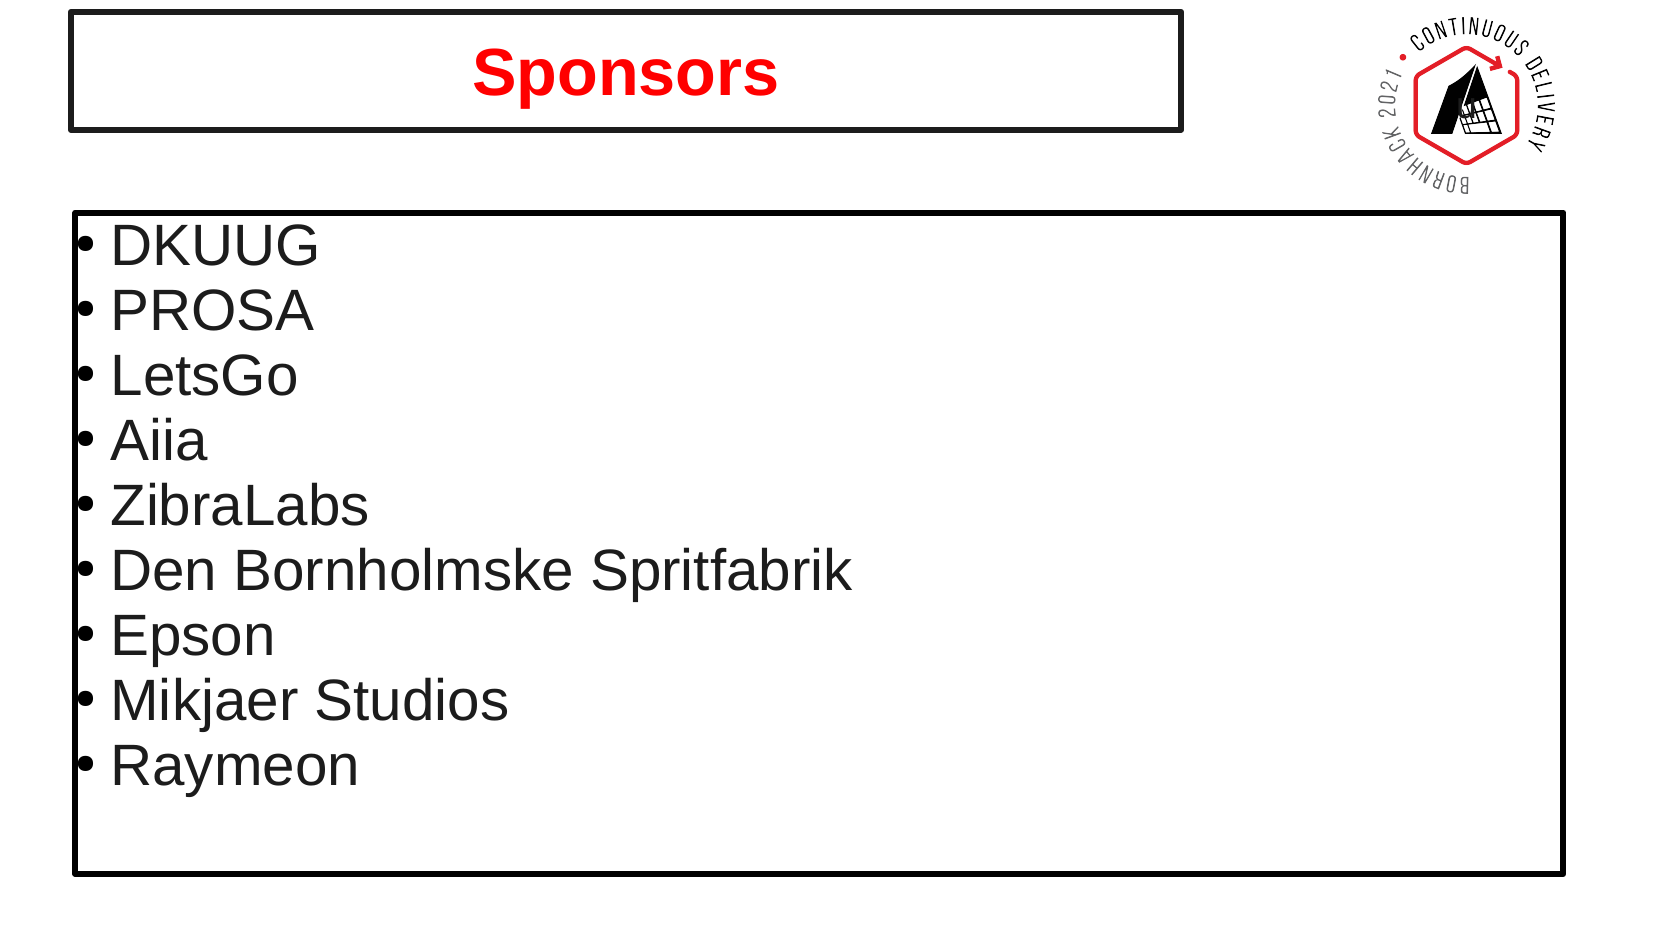

# Sponsors
DKUUG
PROSA
LetsGo
Aiia
ZibraLabs
Den Bornholmske Spritfabrik
Epson
Mikjaer Studios
Raymeon